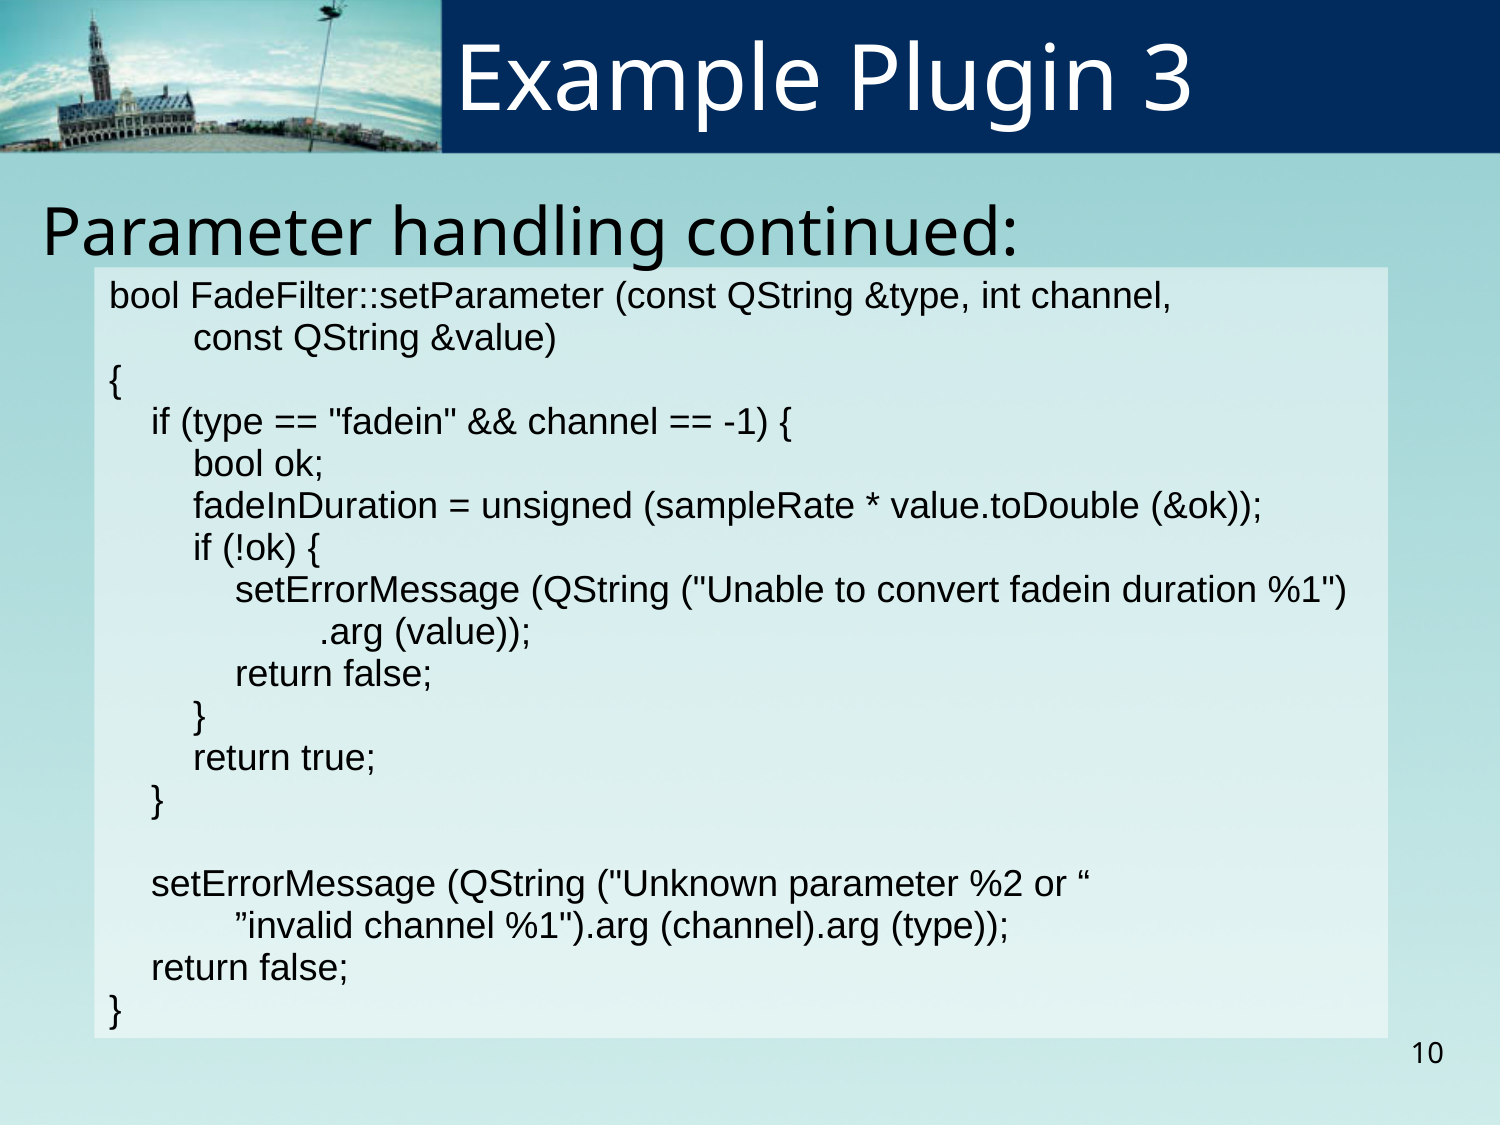

# Example Plugin 3
Parameter handling continued:
bool FadeFilter::setParameter (const QString &type, int channel,
 const QString &value)
{
 if (type == "fadein" && channel == -1) {
 bool ok;
 fadeInDuration = unsigned (sampleRate * value.toDouble (&ok));
 if (!ok) {
 setErrorMessage (QString ("Unable to convert fadein duration %1")
 .arg (value));
 return false;
 }
 return true;
 }
 setErrorMessage (QString ("Unknown parameter %2 or “
 ”invalid channel %1").arg (channel).arg (type));
 return false;
}
10